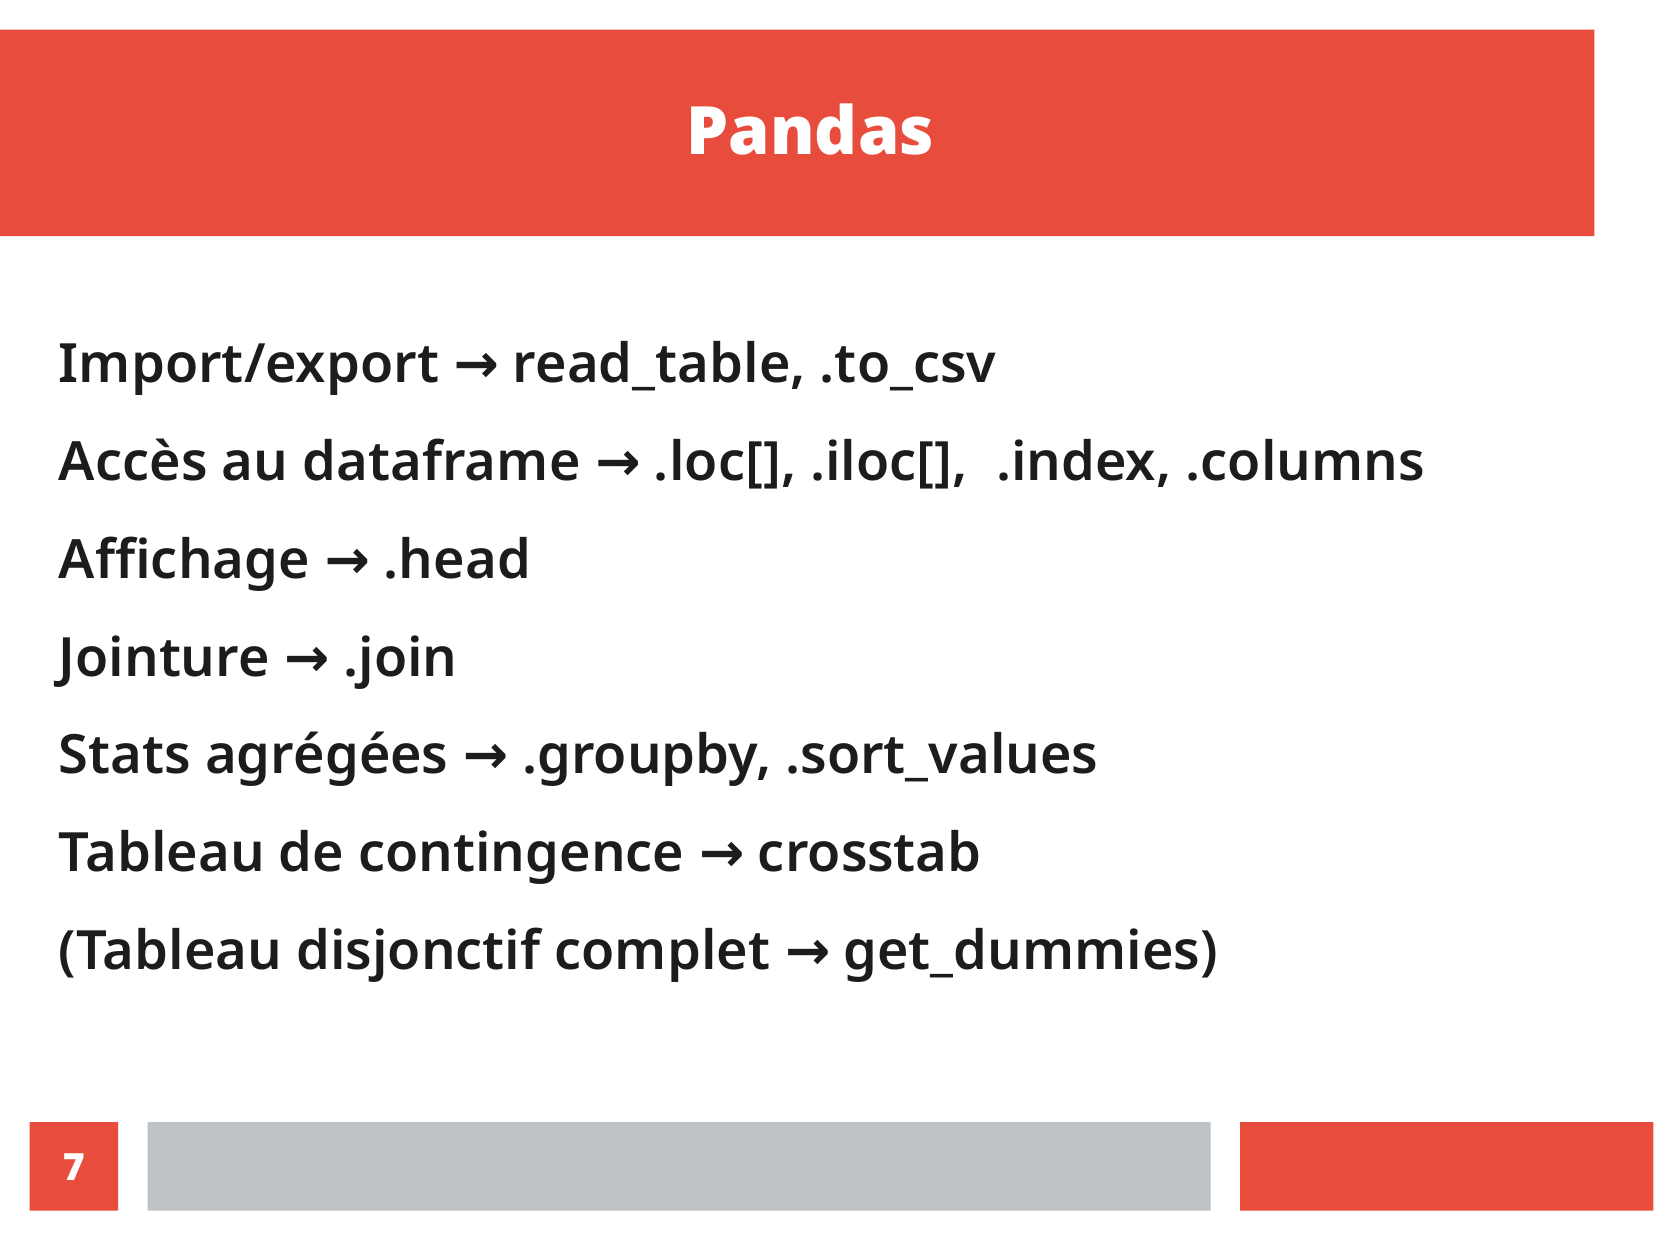

# Pandas
Import/export → read_table, .to_csv
Accès au dataframe → .loc[], .iloc[], .index, .columns
Affichage → .head
Jointure → .join
Stats agrégées → .groupby, .sort_values
Tableau de contingence → crosstab
(Tableau disjonctif complet → get_dummies)
7